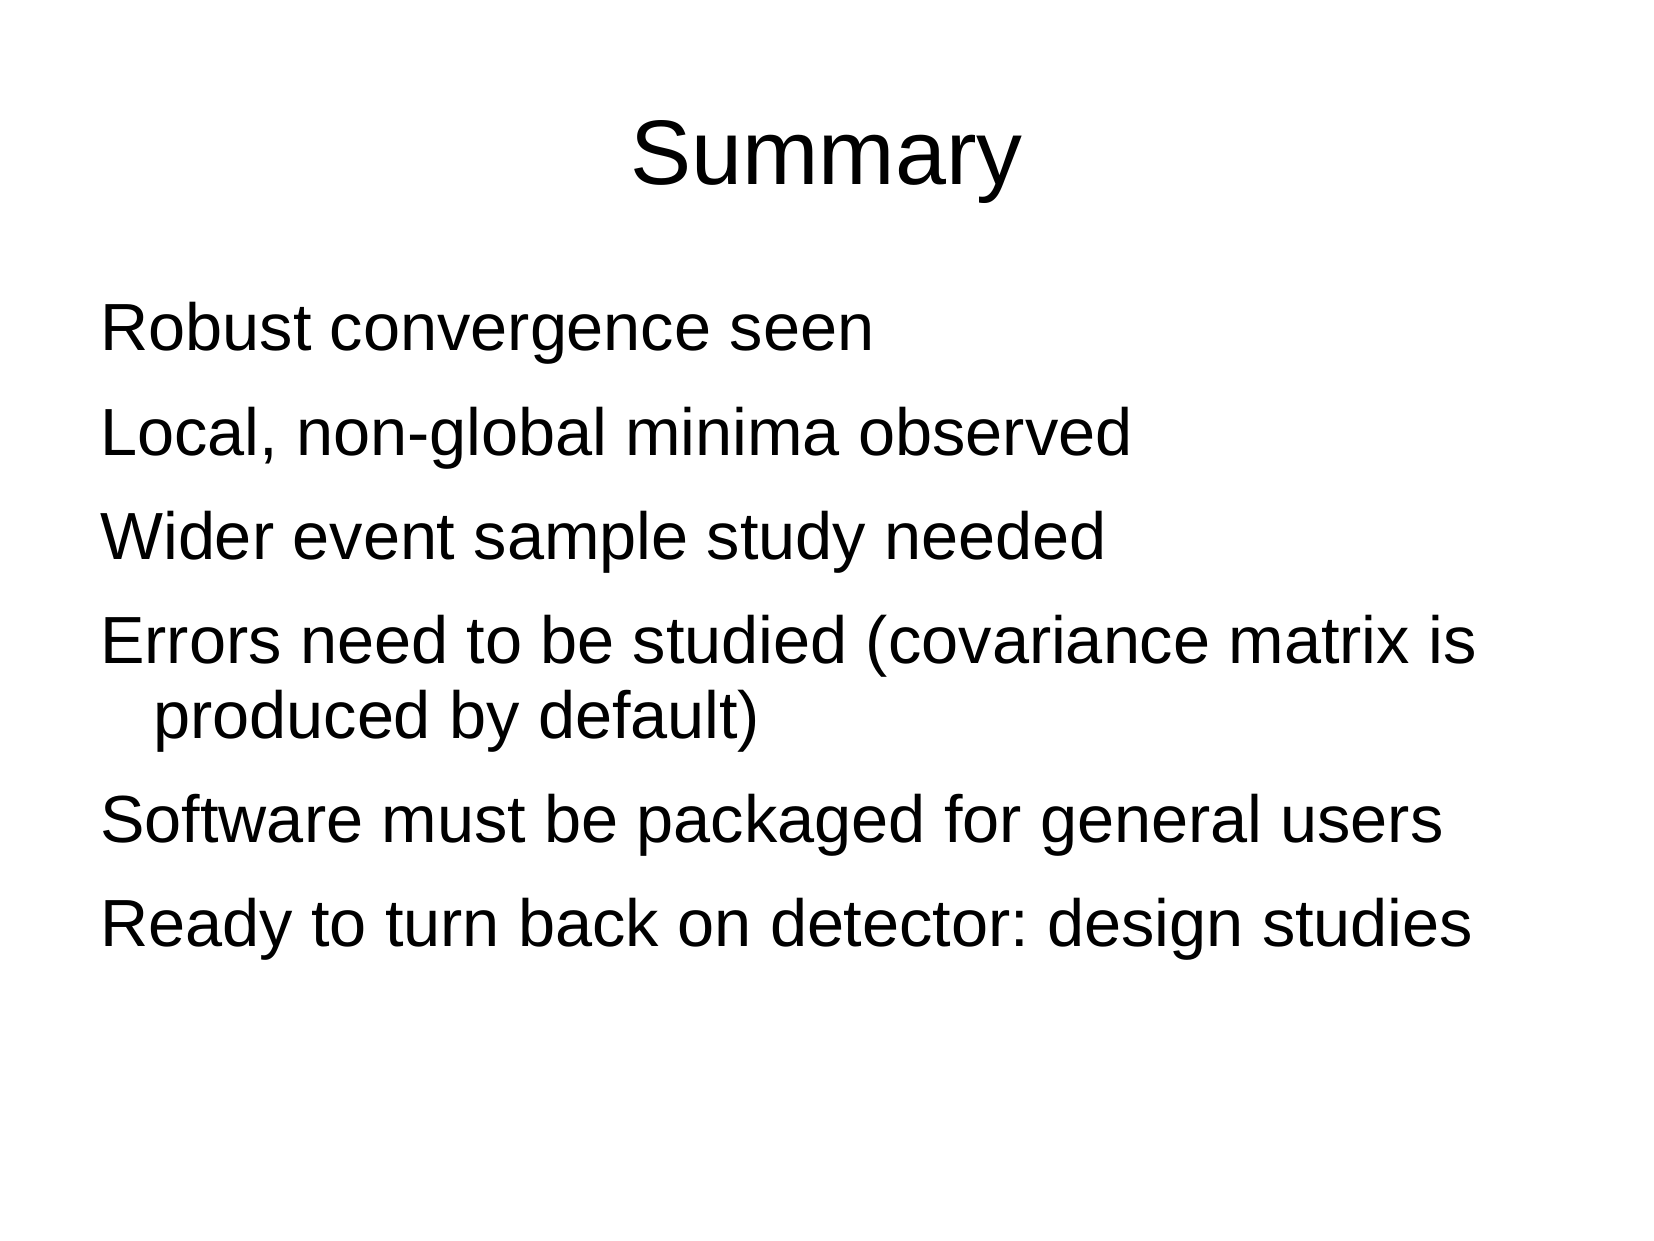

# Summary
Robust convergence seen
Local, non-global minima observed
Wider event sample study needed
Errors need to be studied (covariance matrix is produced by default)
Software must be packaged for general users
Ready to turn back on detector: design studies